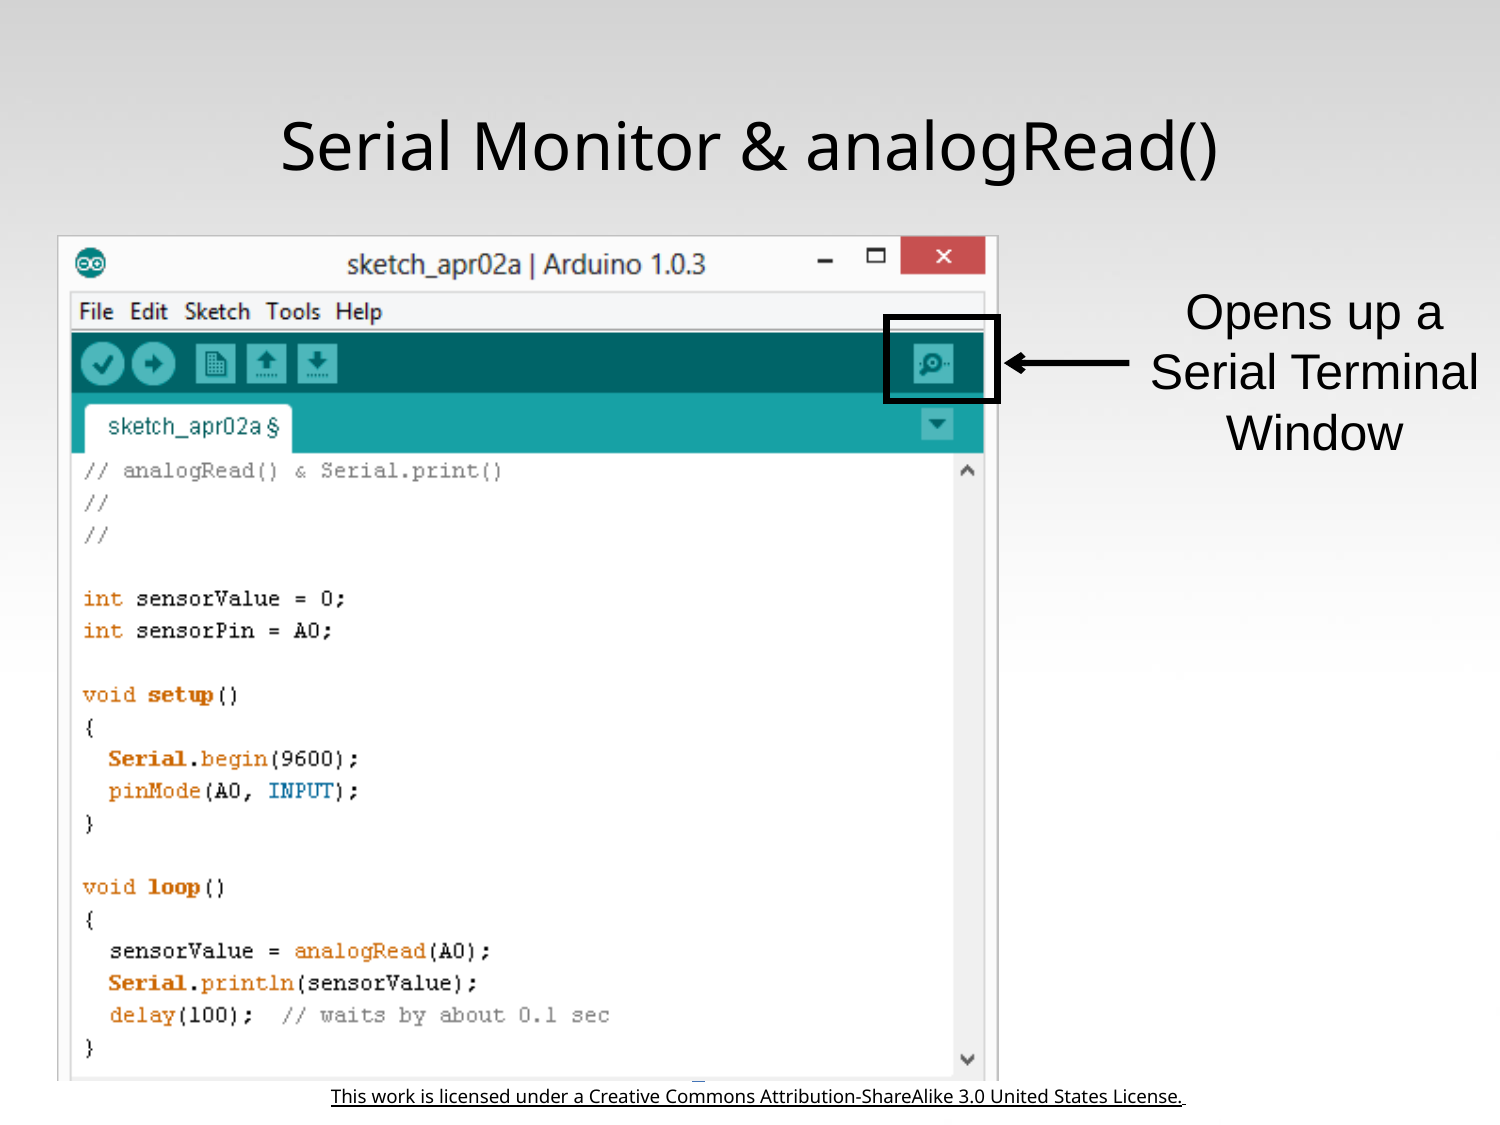

# Serial Monitor & analogRead()
Opens up a Serial Terminal Window